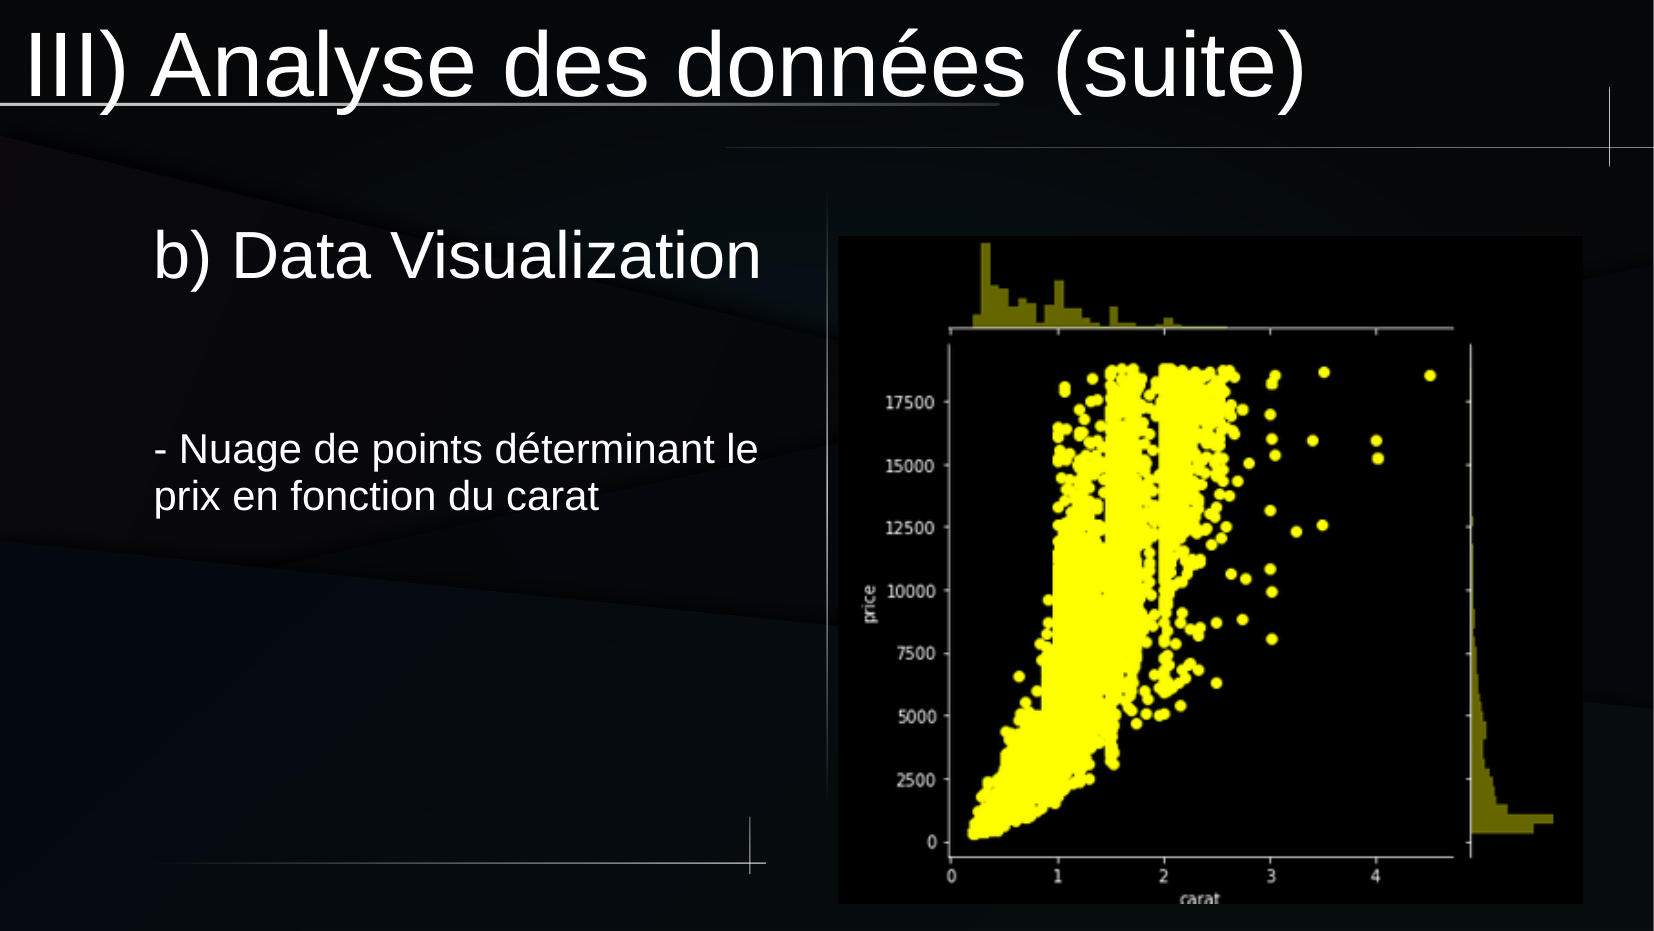

# III) Analyse des données (suite)
b) Data Visualization
- Nuage de points déterminant le prix en fonction du carat